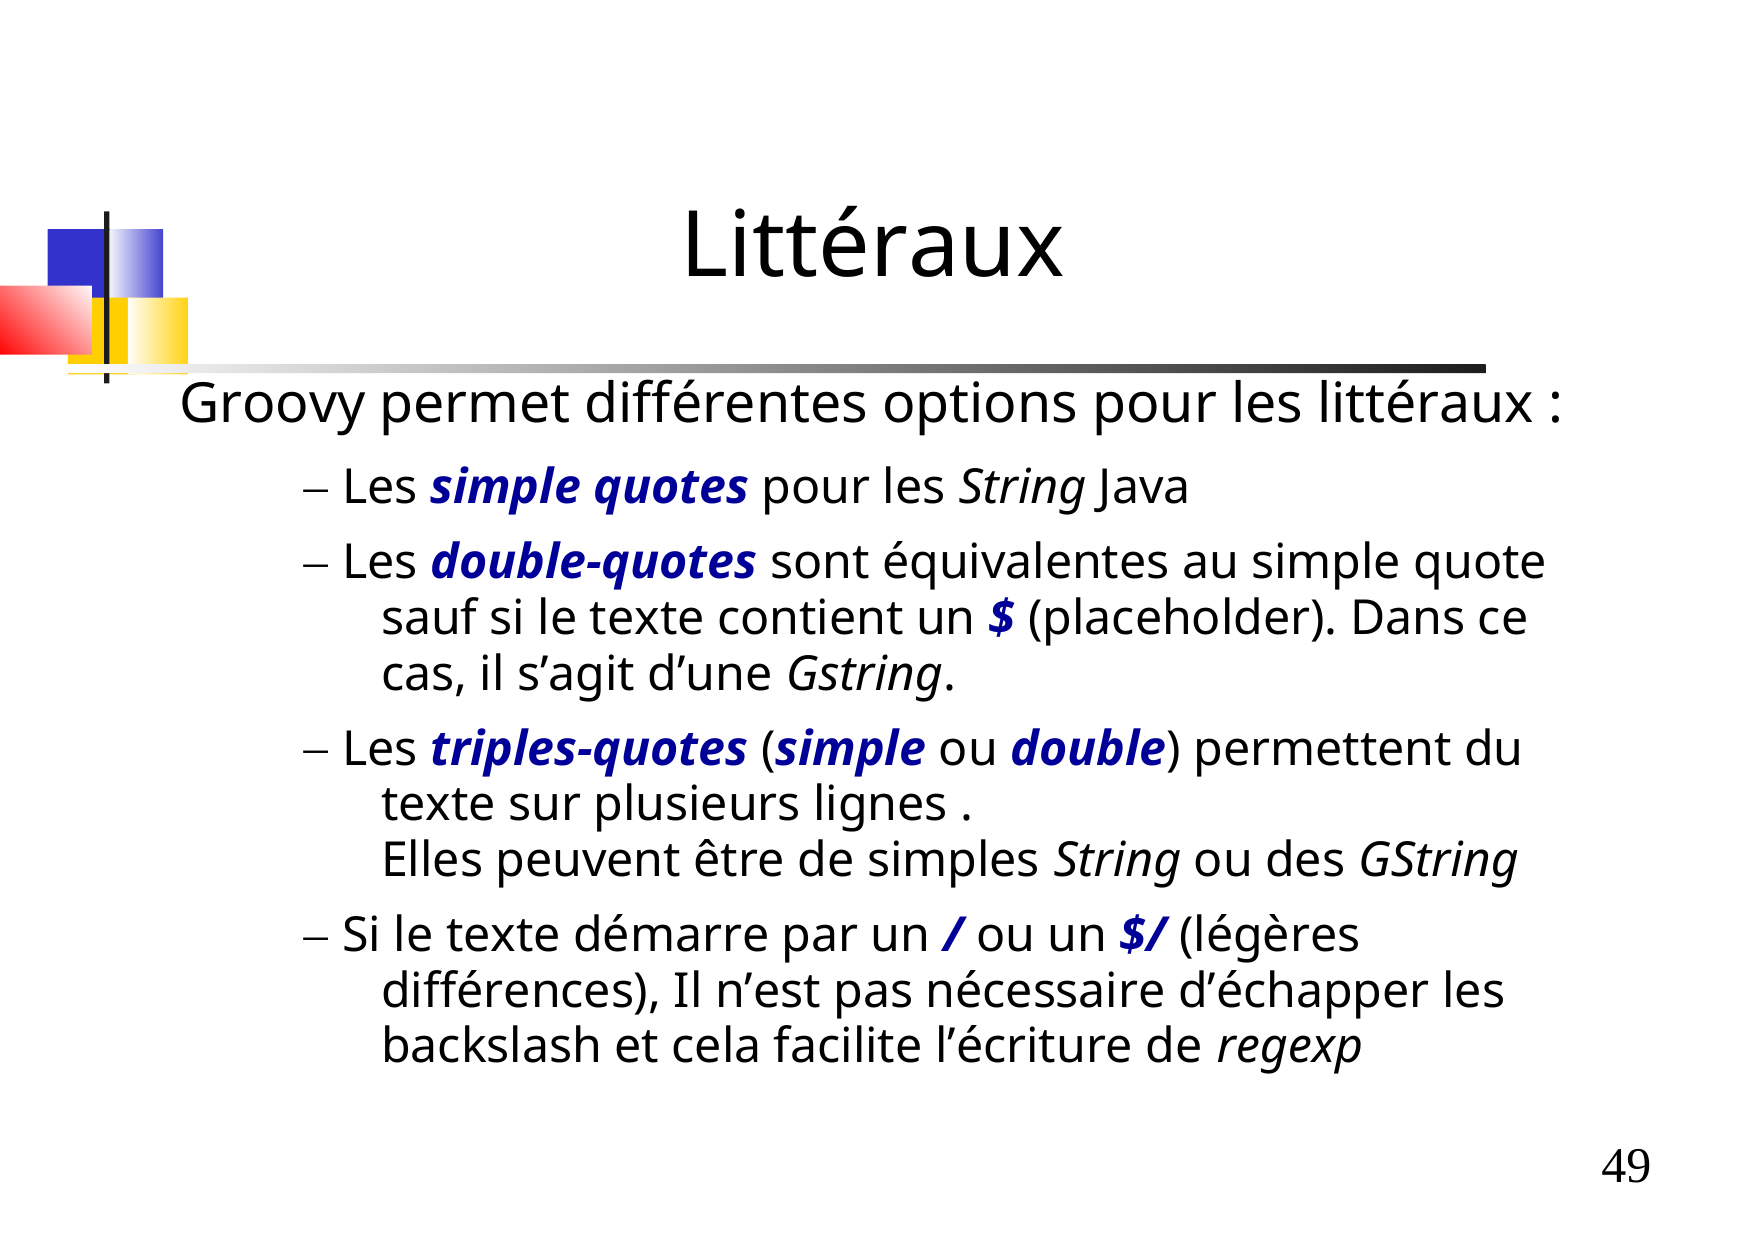

# Littéraux
Groovy permet différentes options pour les littéraux :
Les simple quotes pour les String Java
Les double-quotes sont équivalentes au simple quote sauf si le texte contient un $ (placeholder). Dans ce cas, il s’agit d’une Gstring.
Les triples-quotes (simple ou double) permettent du texte sur plusieurs lignes .
Elles peuvent être de simples String ou des GString
Si le texte démarre par un / ou un $/ (légères différences), Il n’est pas nécessaire d’échapper les backslash et cela facilite l’écriture de regexp